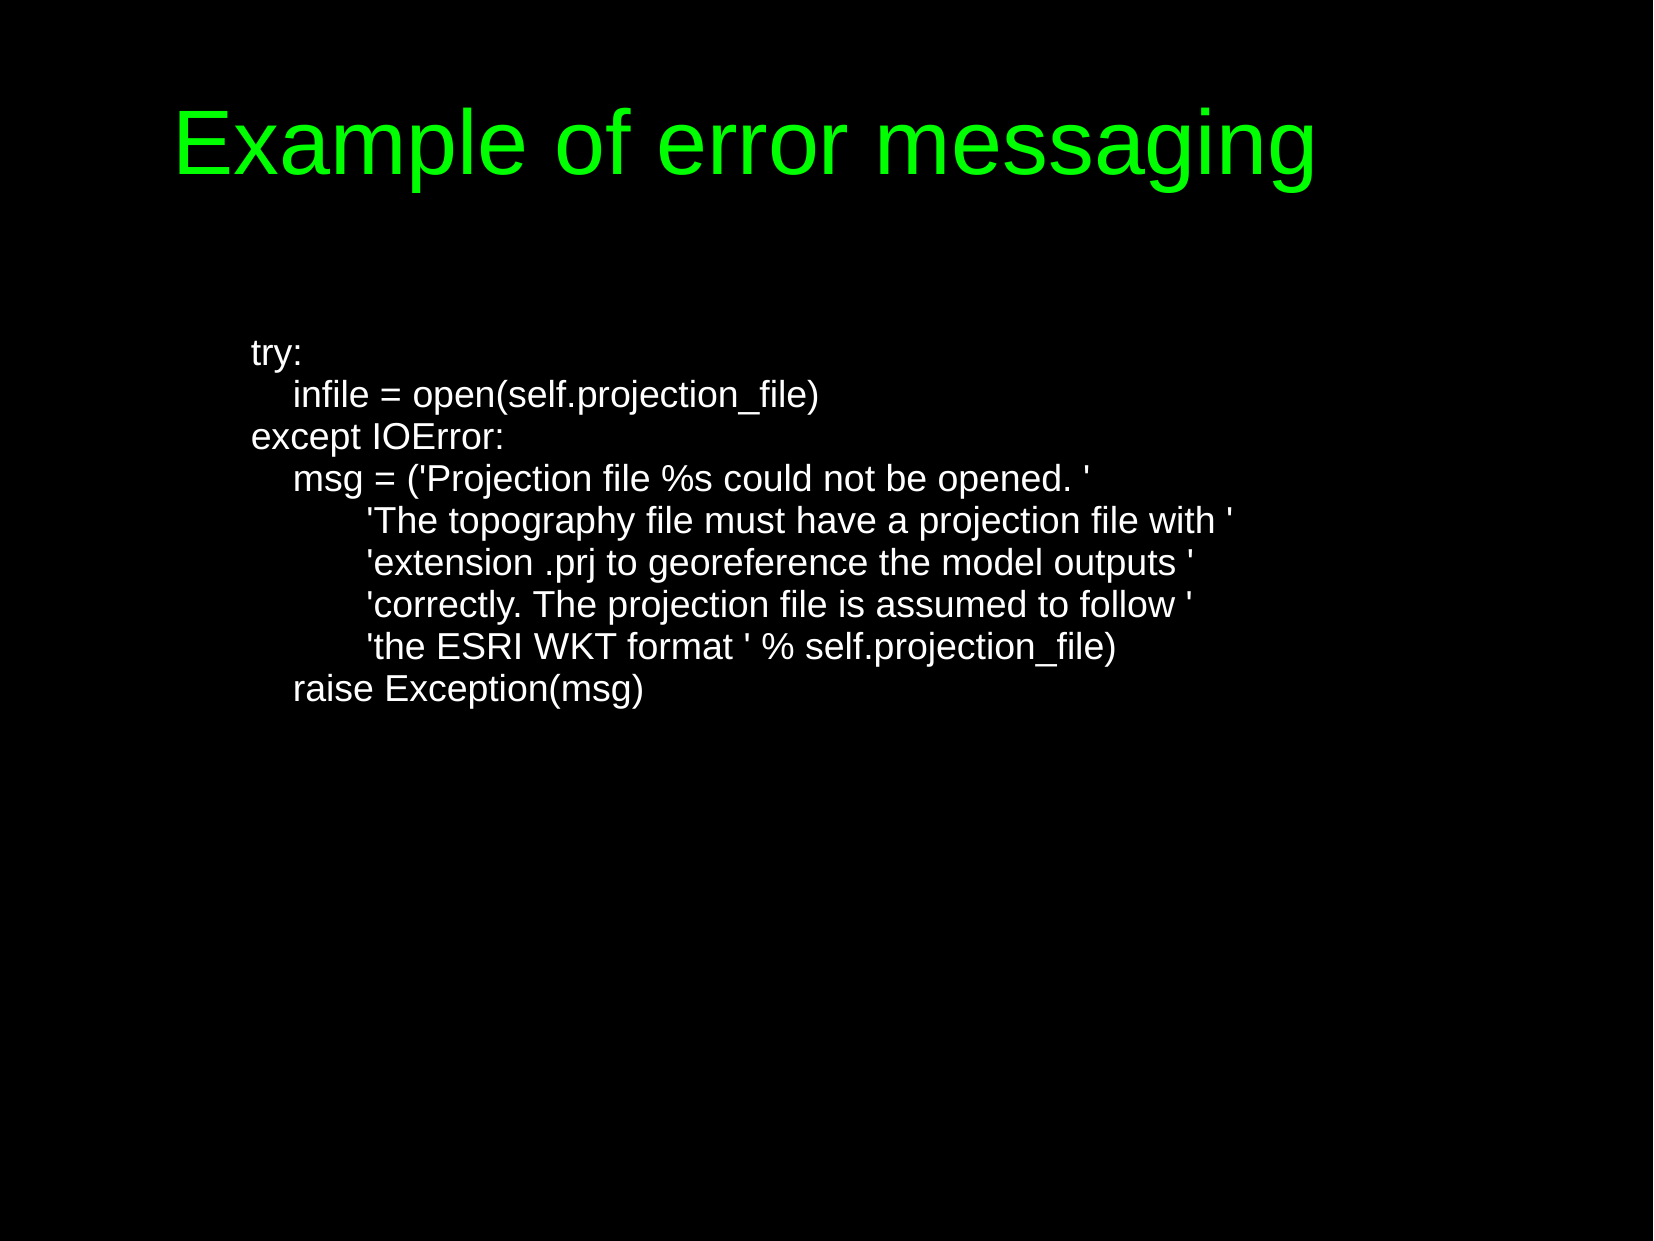

Example of error messaging
 try:
 infile = open(self.projection_file)
 except IOError:
 msg = ('Projection file %s could not be opened. '
 'The topography file must have a projection file with '
 'extension .prj to georeference the model outputs '
 'correctly. The projection file is assumed to follow '
 'the ESRI WKT format ' % self.projection_file)
 raise Exception(msg)